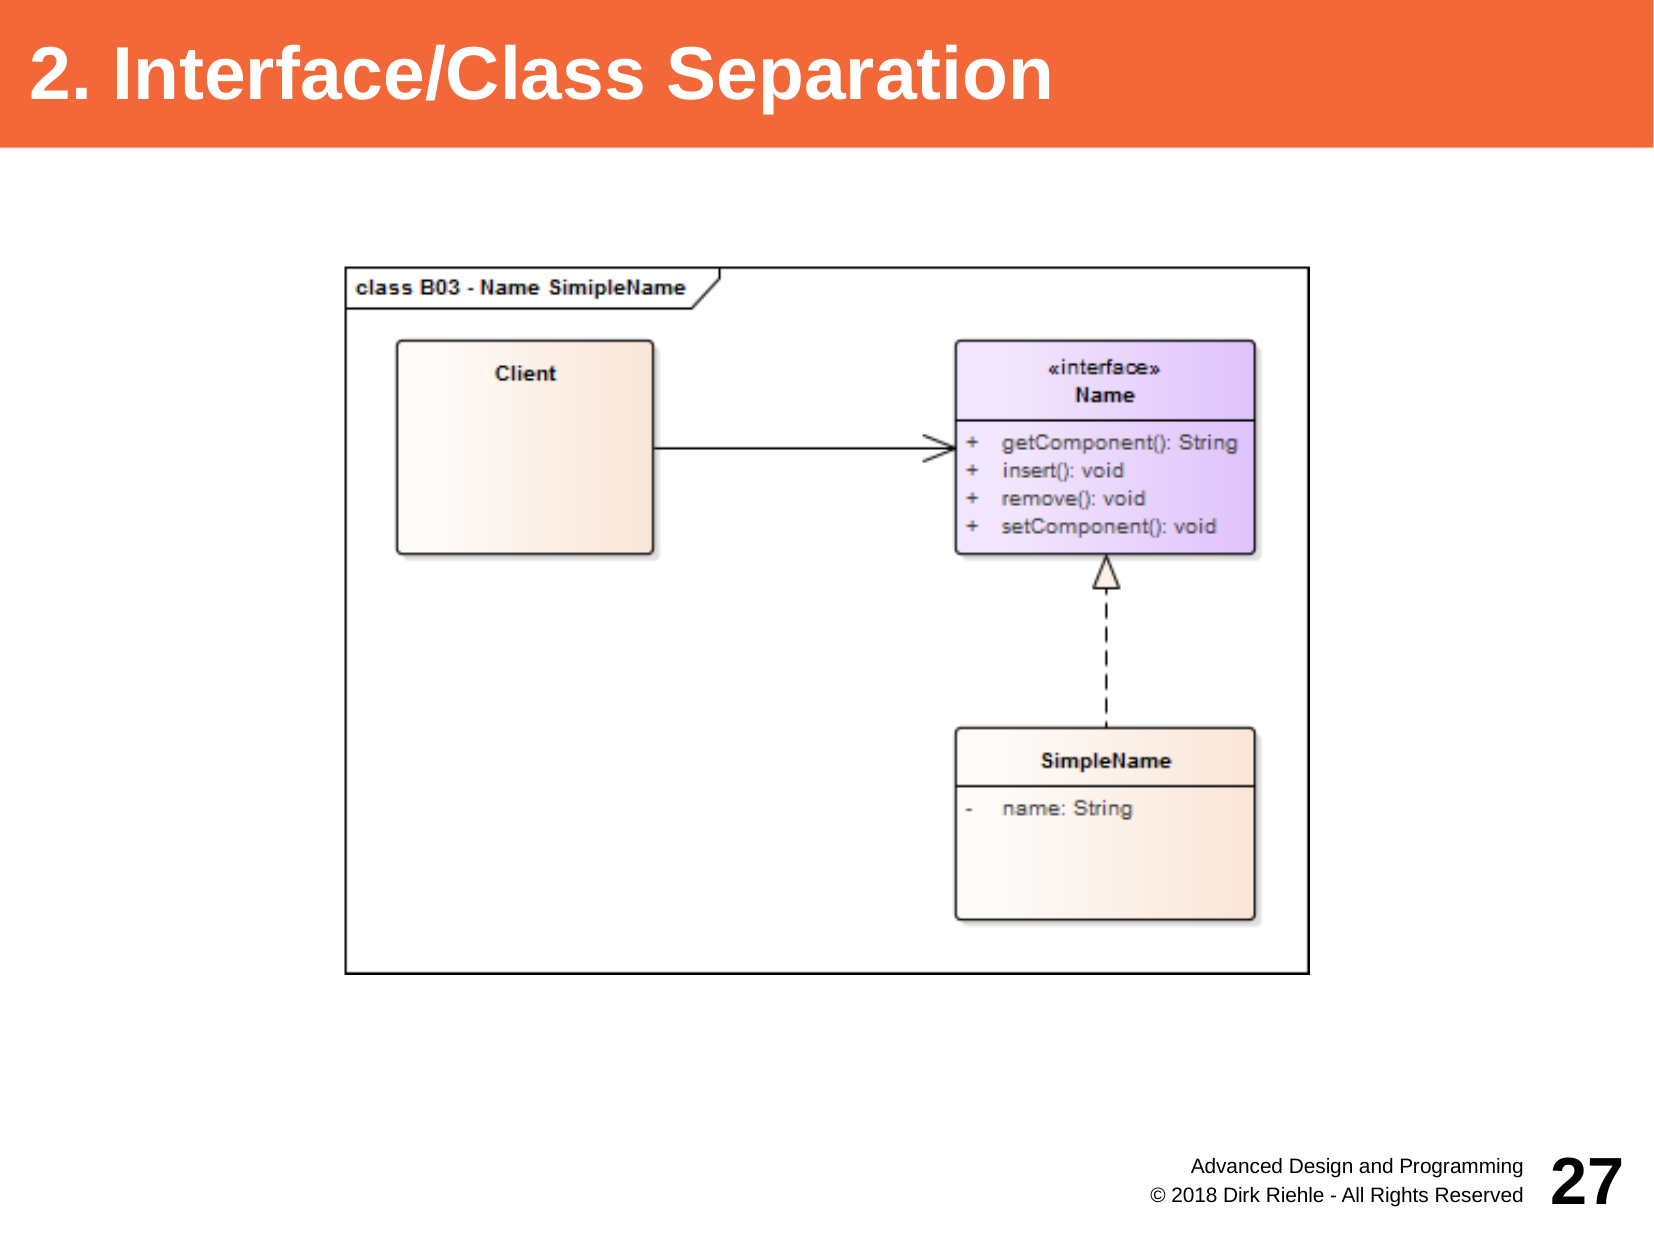

# 2. Interface/Class Separation
Advanced Design and Programming
27
© 2018 Dirk Riehle - All Rights Reserved